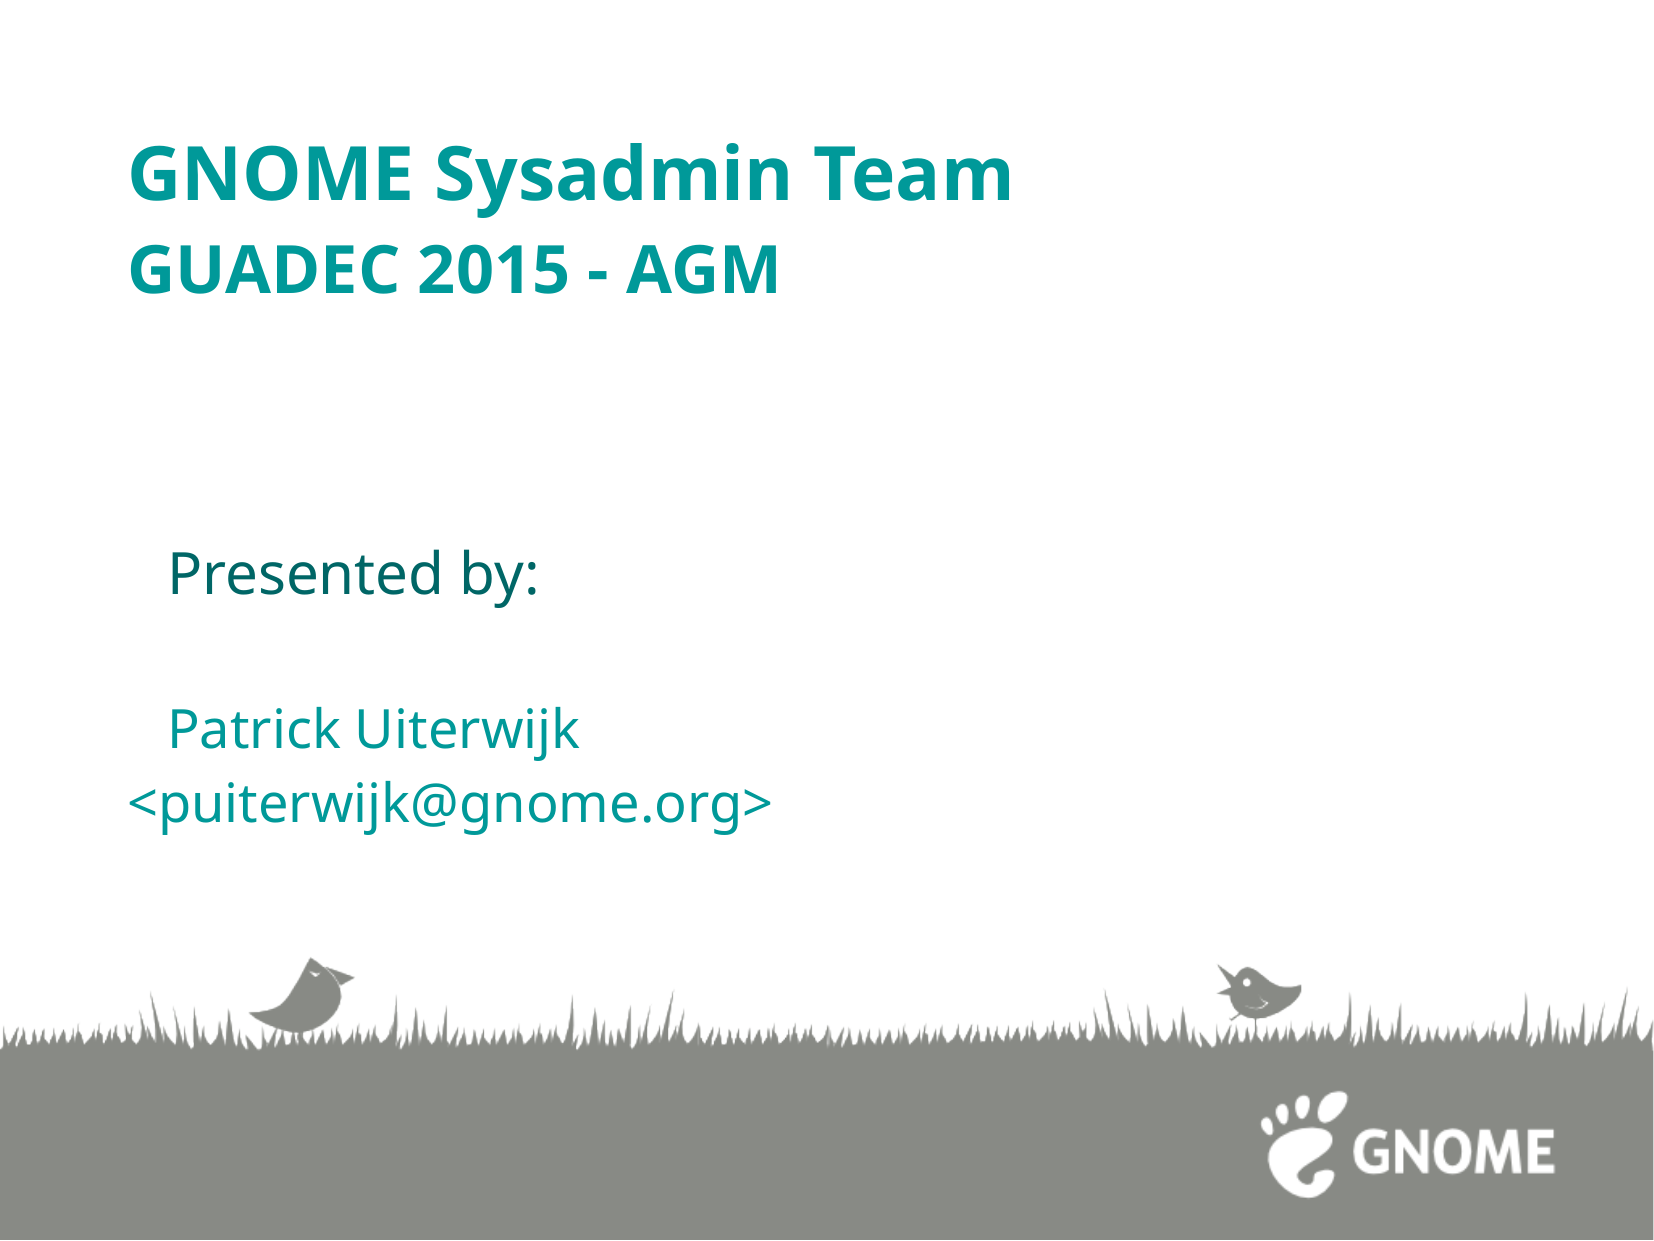

GNOME Sysadmin Team
GUADEC 2015 - AGM
Presented by:
Patrick Uiterwijk <puiterwijk@gnome.org>